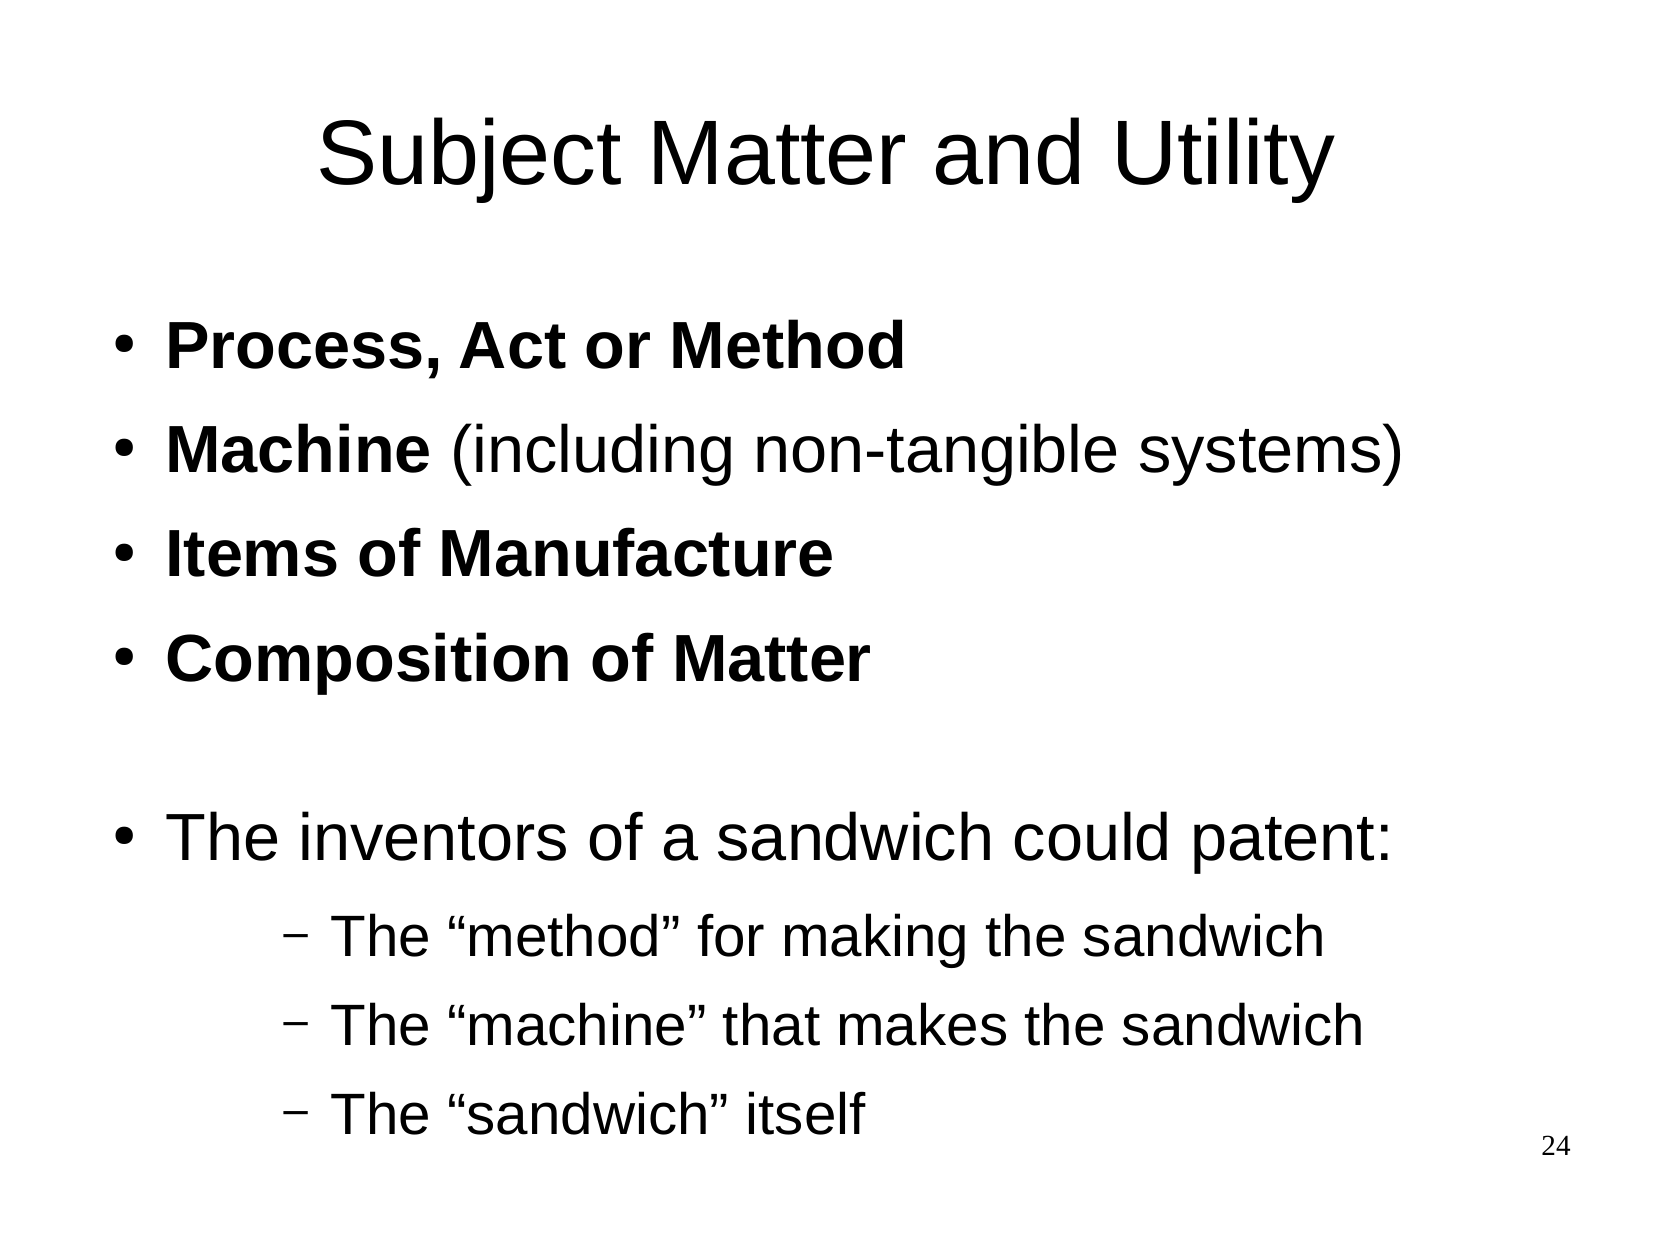

# Subject Matter and Utility
Process, Act or Method
Machine (including non-tangible systems)
Items of Manufacture
Composition of Matter
The inventors of a sandwich could patent:
The “method” for making the sandwich
The “machine” that makes the sandwich
The “sandwich” itself
24